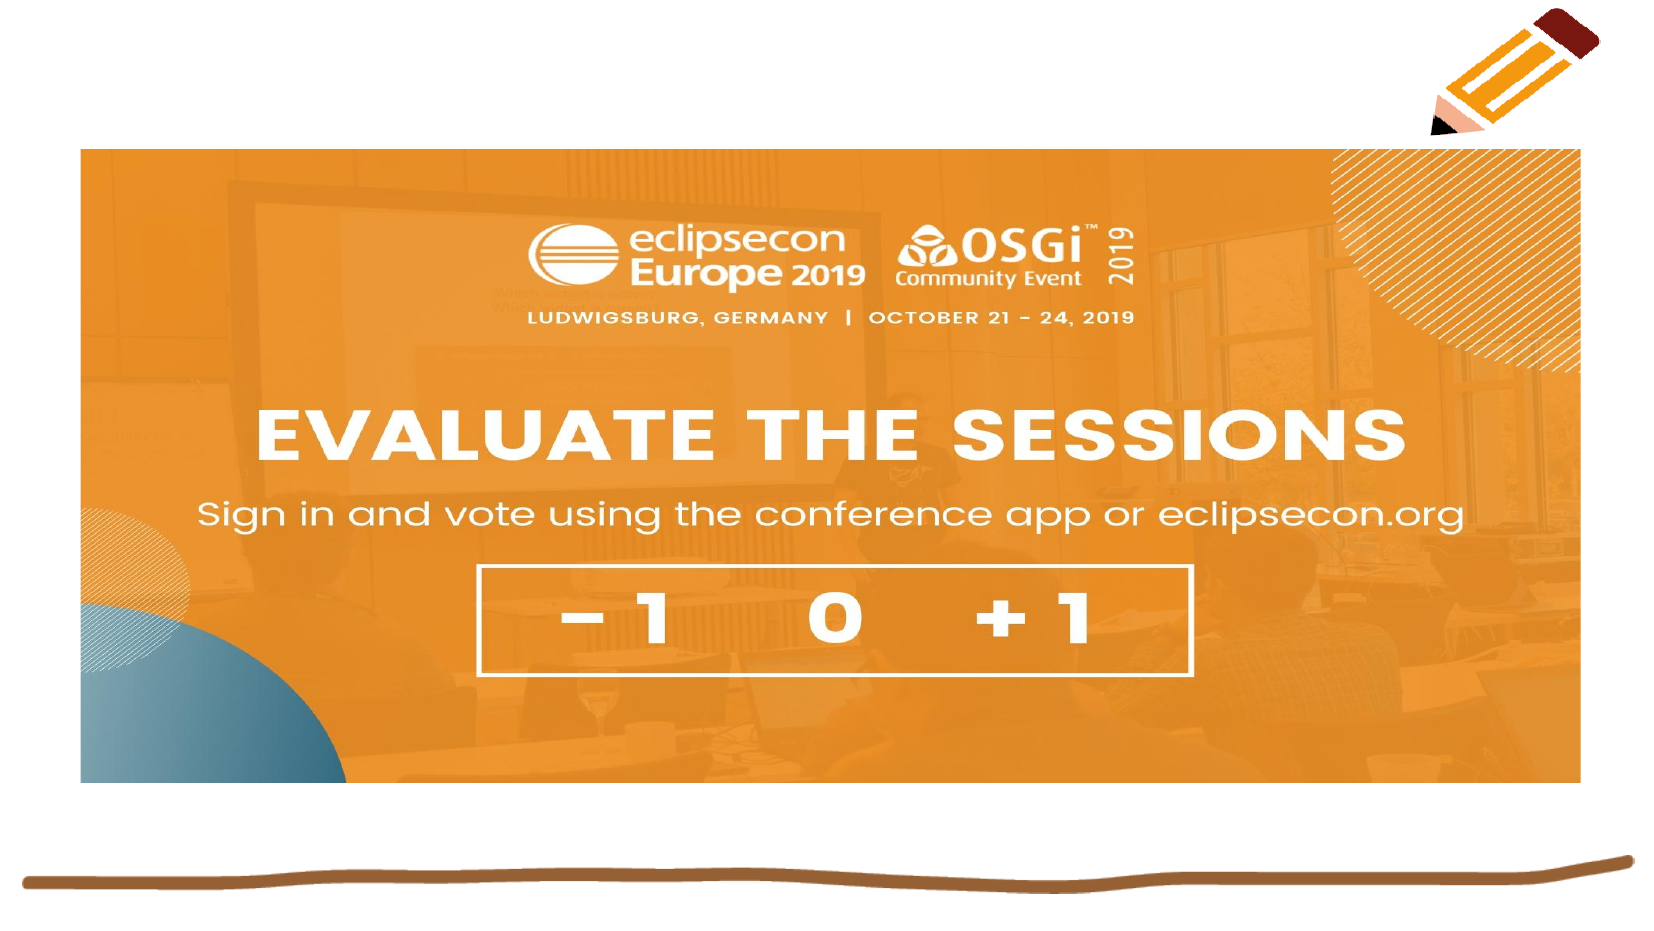

#
EnRoute
	https://enroute.osgi.org/
Bnd
	https://bnd.bndtools.org/
Bnd Maven Plugins
	https://github.com/bndtools/bnd/blob/master/maven/README.md